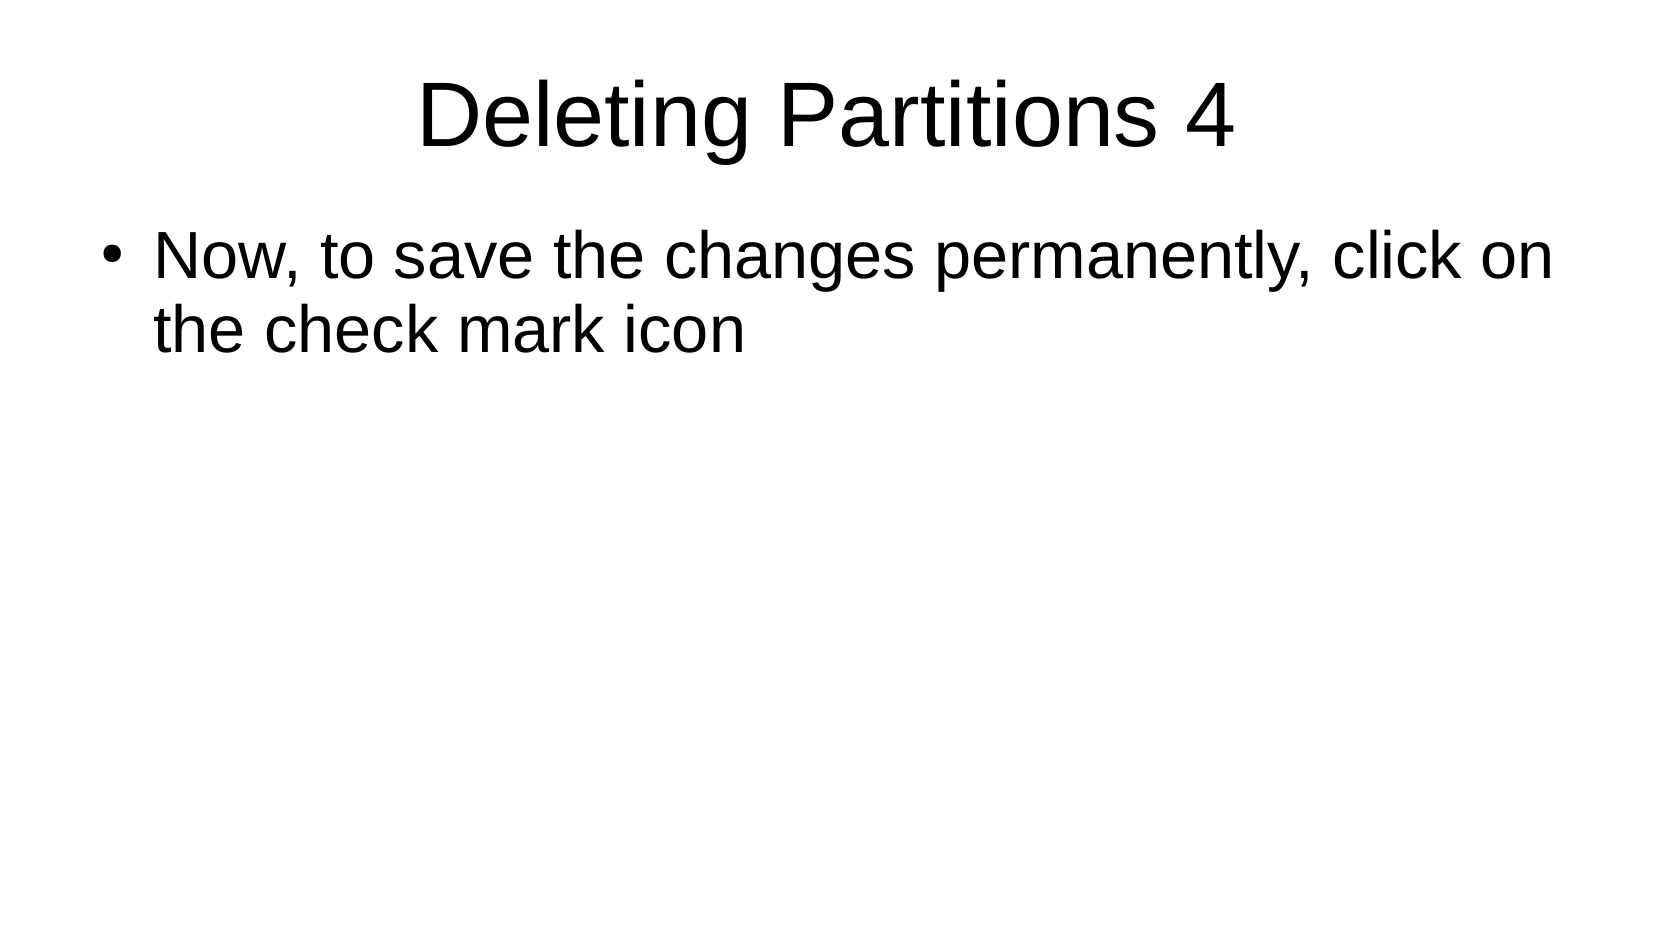

# Deleting Partitions 4
Now, to save the changes permanently, click on the check mark icon